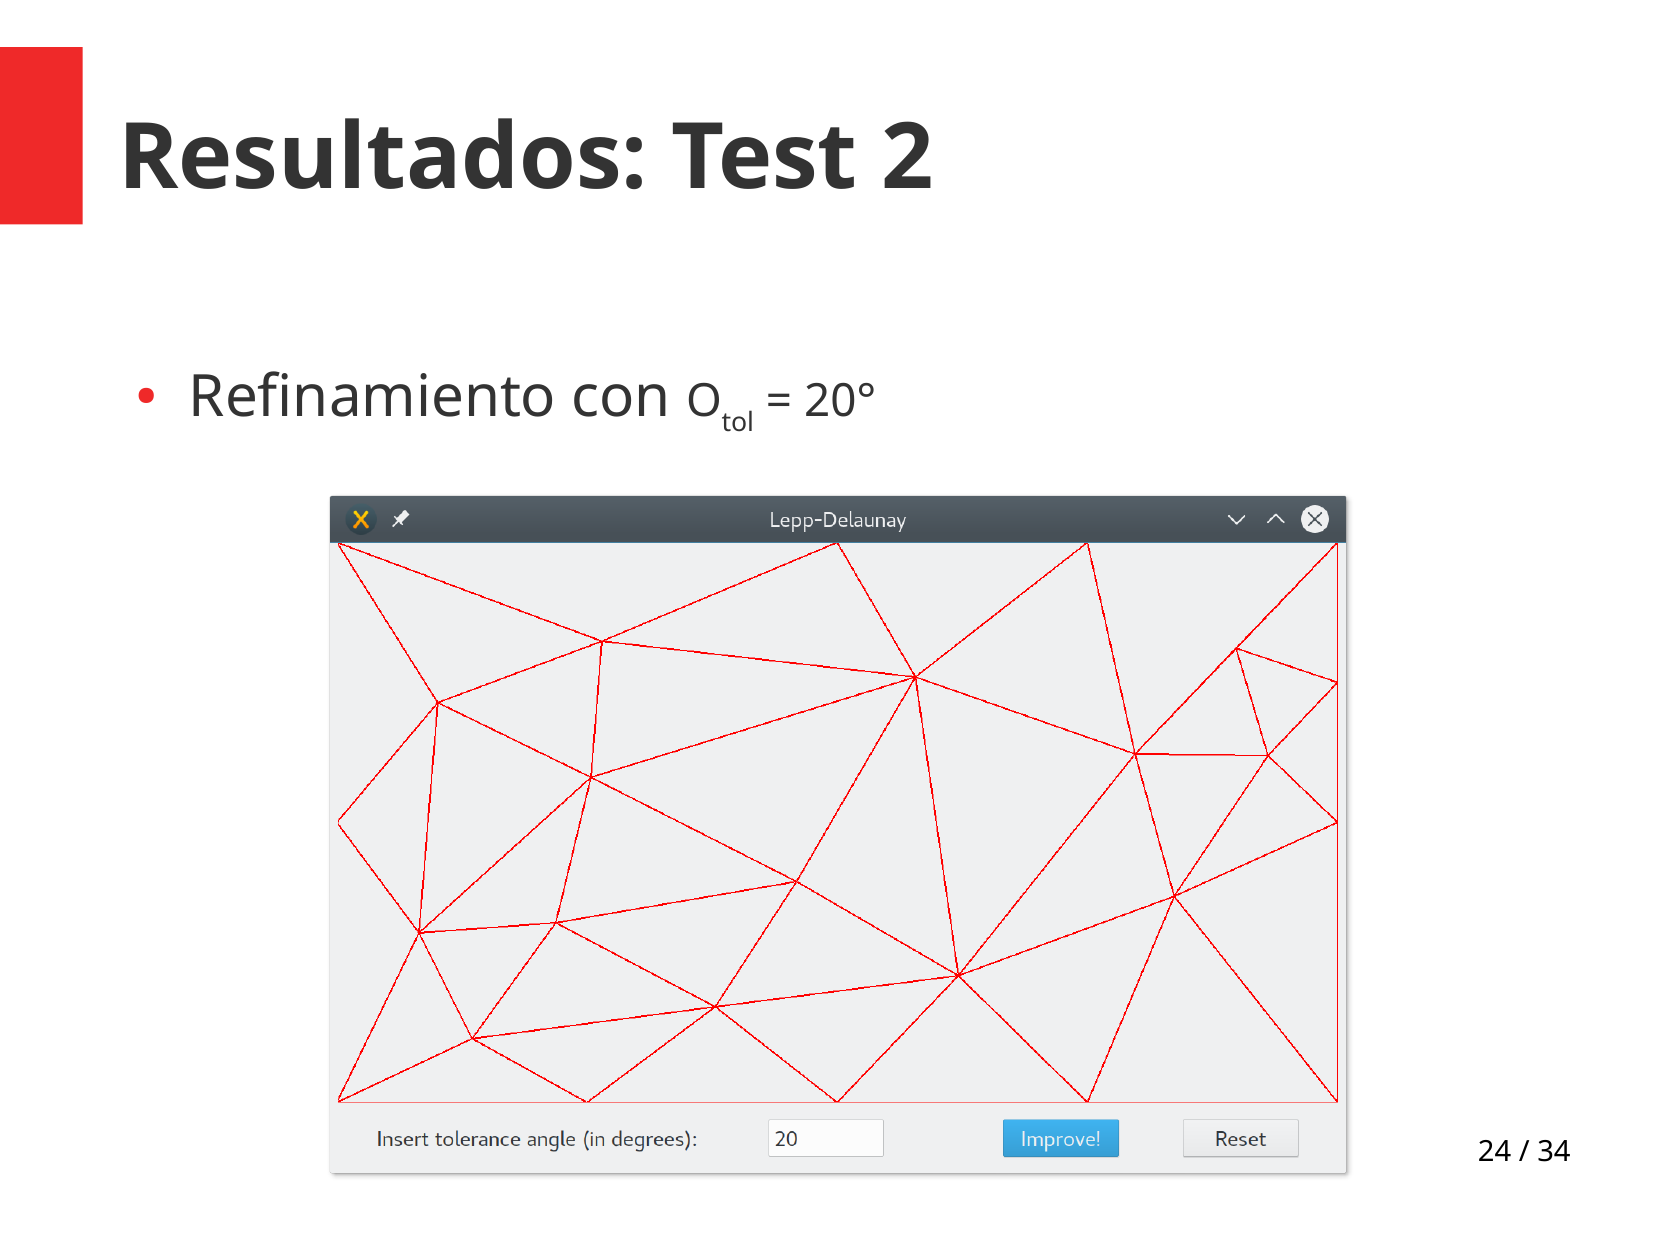

# Resultados: Test 2
Refinamiento con Otol = 20°
24